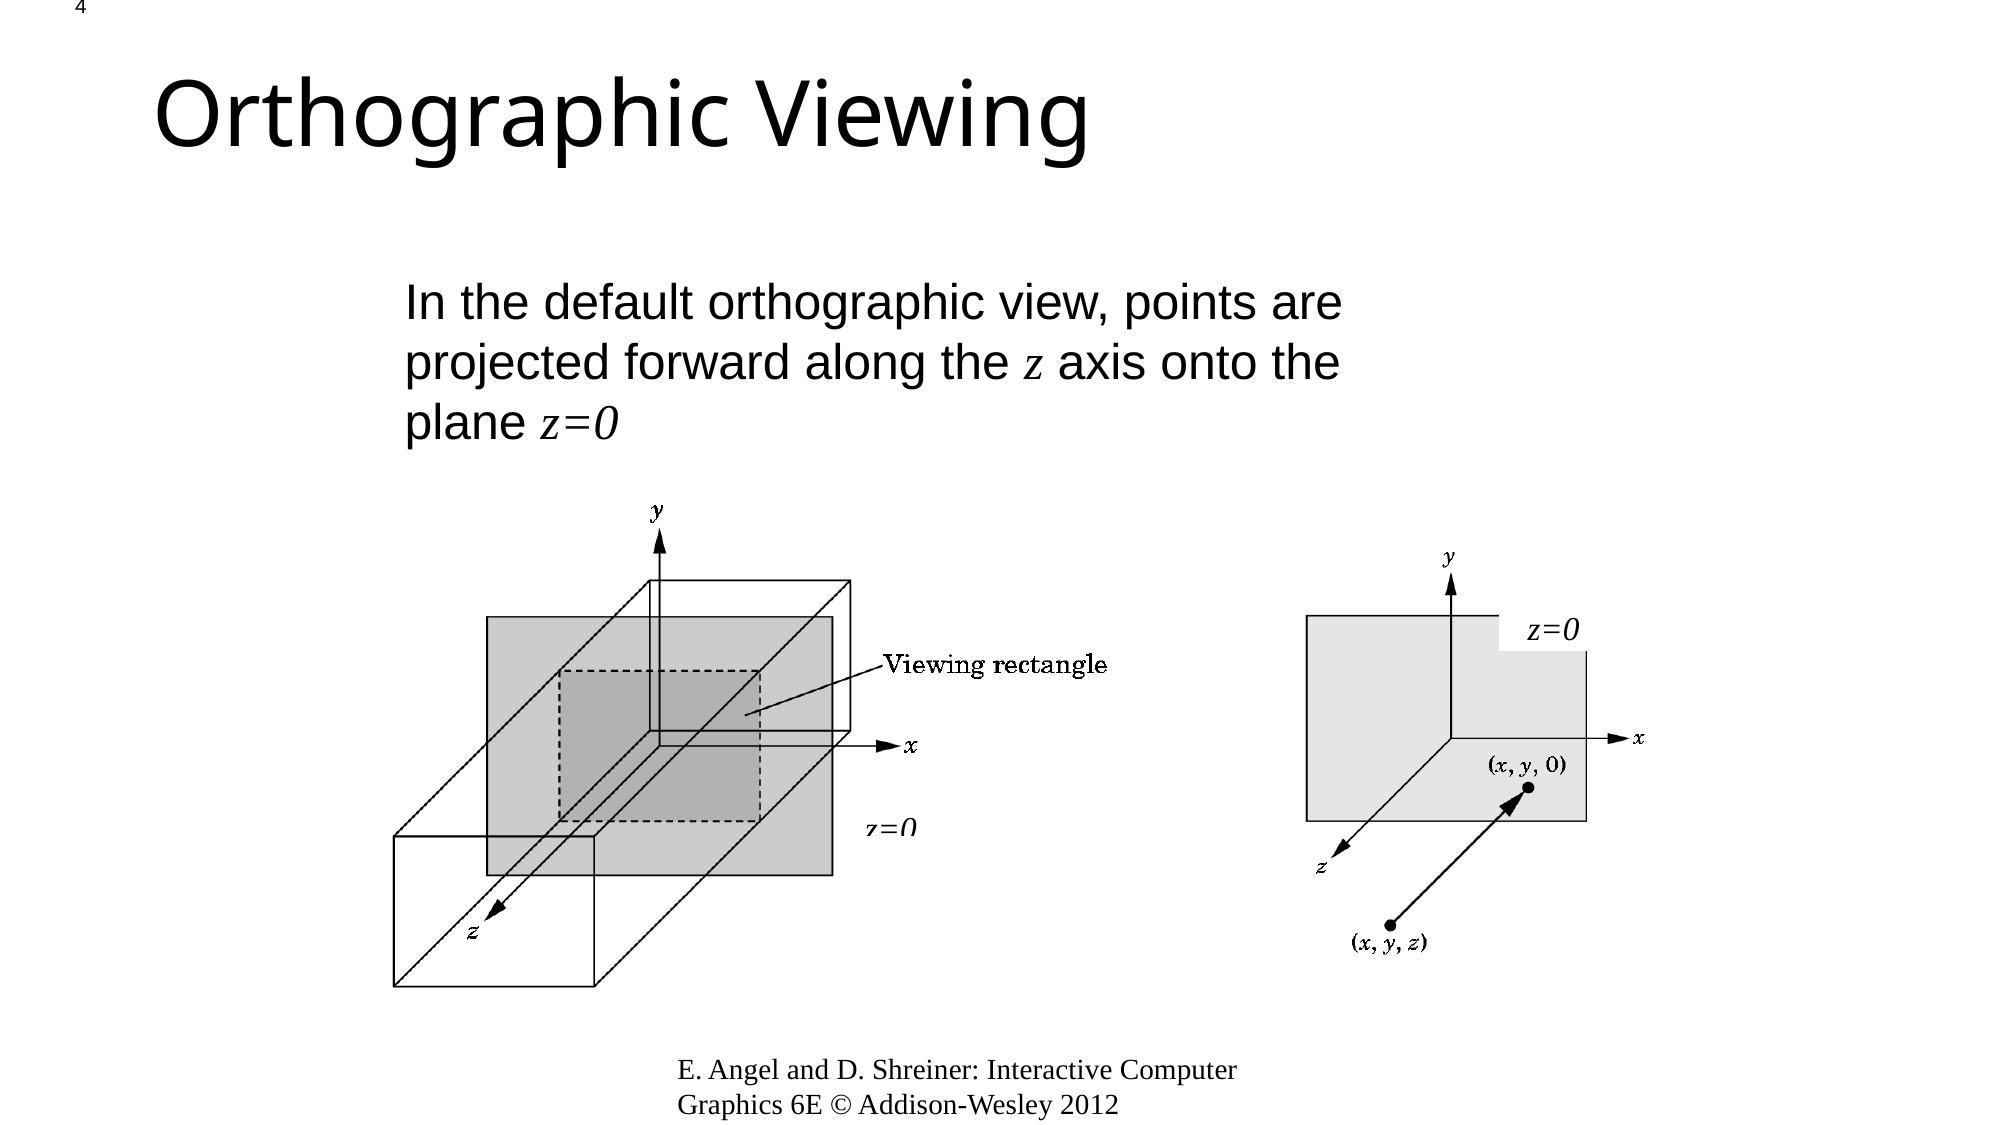

# Orthographic Viewing
In the default orthographic view, points are
projected forward along the z axis onto the
plane z=0
z=0
z=0
E. Angel and D. Shreiner: Interactive Computer Graphics 6E © Addison-Wesley 2012